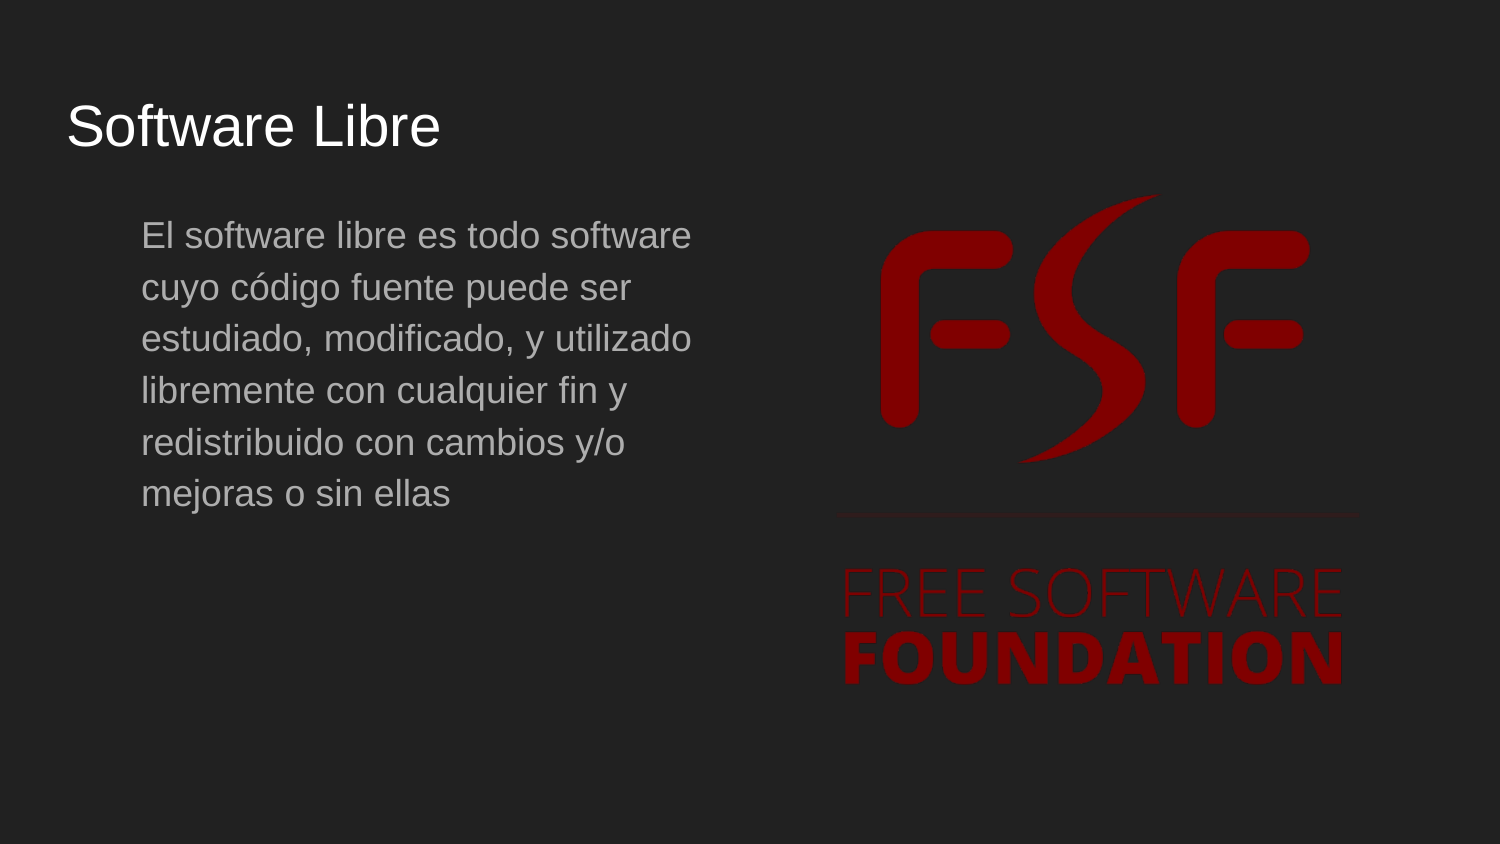

# Software Libre
El software libre es todo software cuyo código fuente puede ser estudiado, modificado, y utilizado libremente con cualquier fin y redistribuido con cambios y/o mejoras o sin ellas